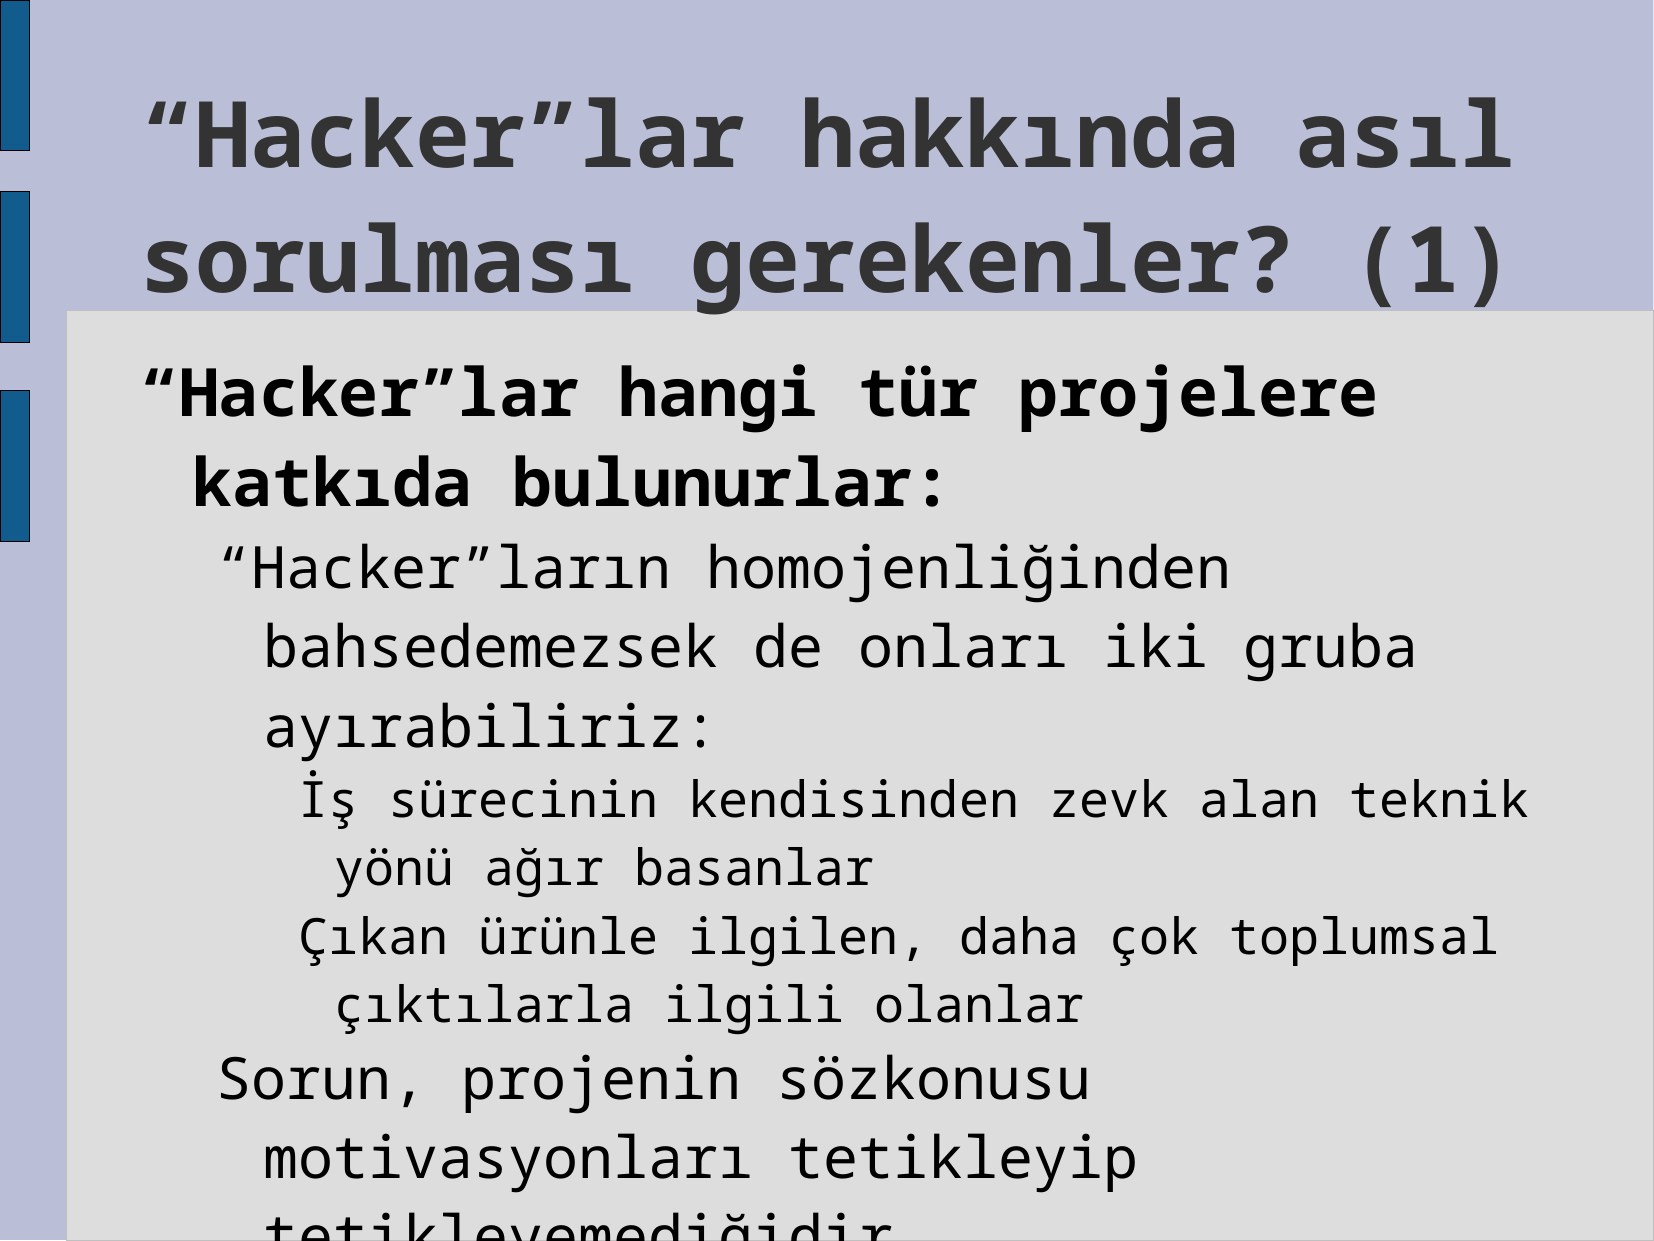

# “Hacker”lar hakkında asıl sorulması gerekenler? (1)
“Hacker”lar hangi tür projelere katkıda bulunurlar:
“Hacker”ların homojenliğinden bahsedemezsek de onları iki gruba ayırabiliriz:
İş sürecinin kendisinden zevk alan teknik yönü ağır basanlar
Çıkan ürünle ilgilen, daha çok toplumsal çıktılarla ilgili olanlar
Sorun, projenin sözkonusu motivasyonları tetikleyip tetikleyemediğidir.
Herkese farklı iş